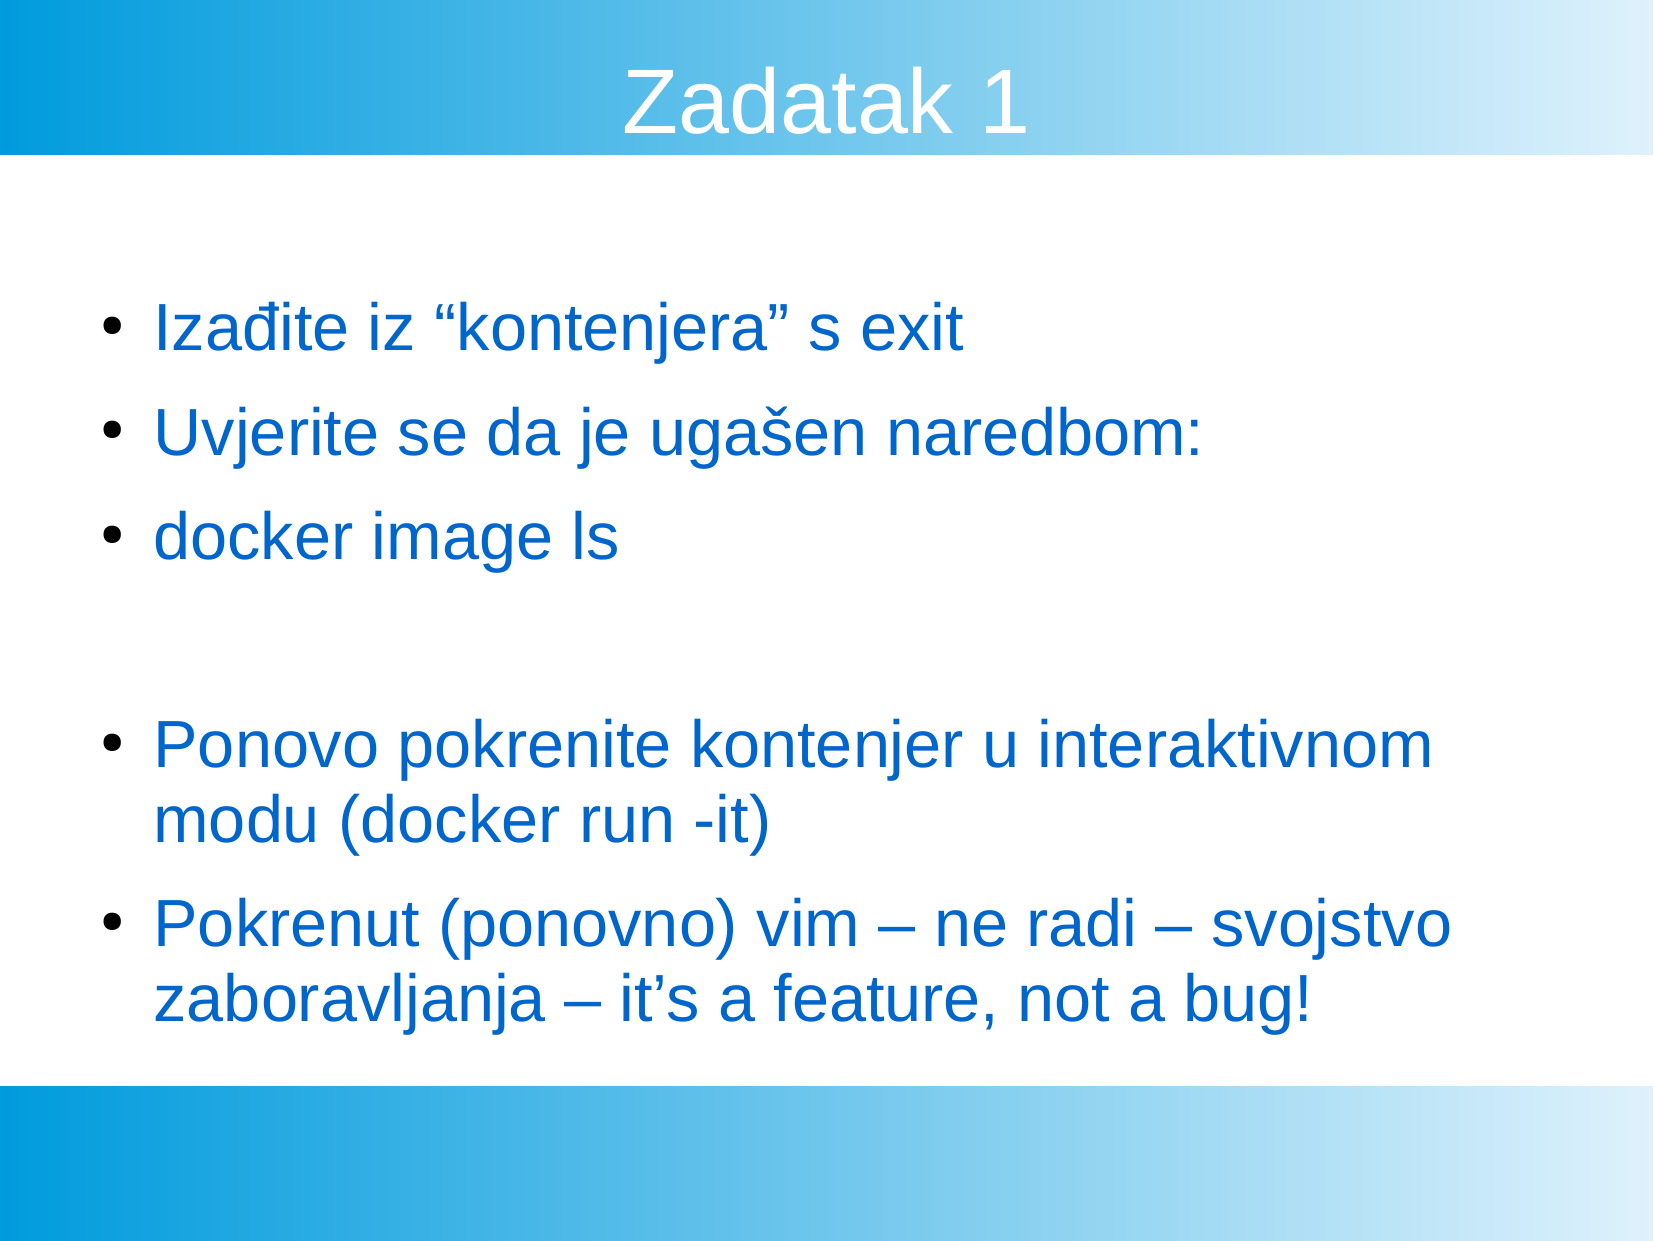

# Zadatak 1
Izađite iz “kontenjera” s exit
Uvjerite se da je ugašen naredbom:
docker image ls
Ponovo pokrenite kontenjer u interaktivnom modu (docker run -it)
Pokrenut (ponovno) vim – ne radi – svojstvo zaboravljanja – it’s a feature, not a bug!